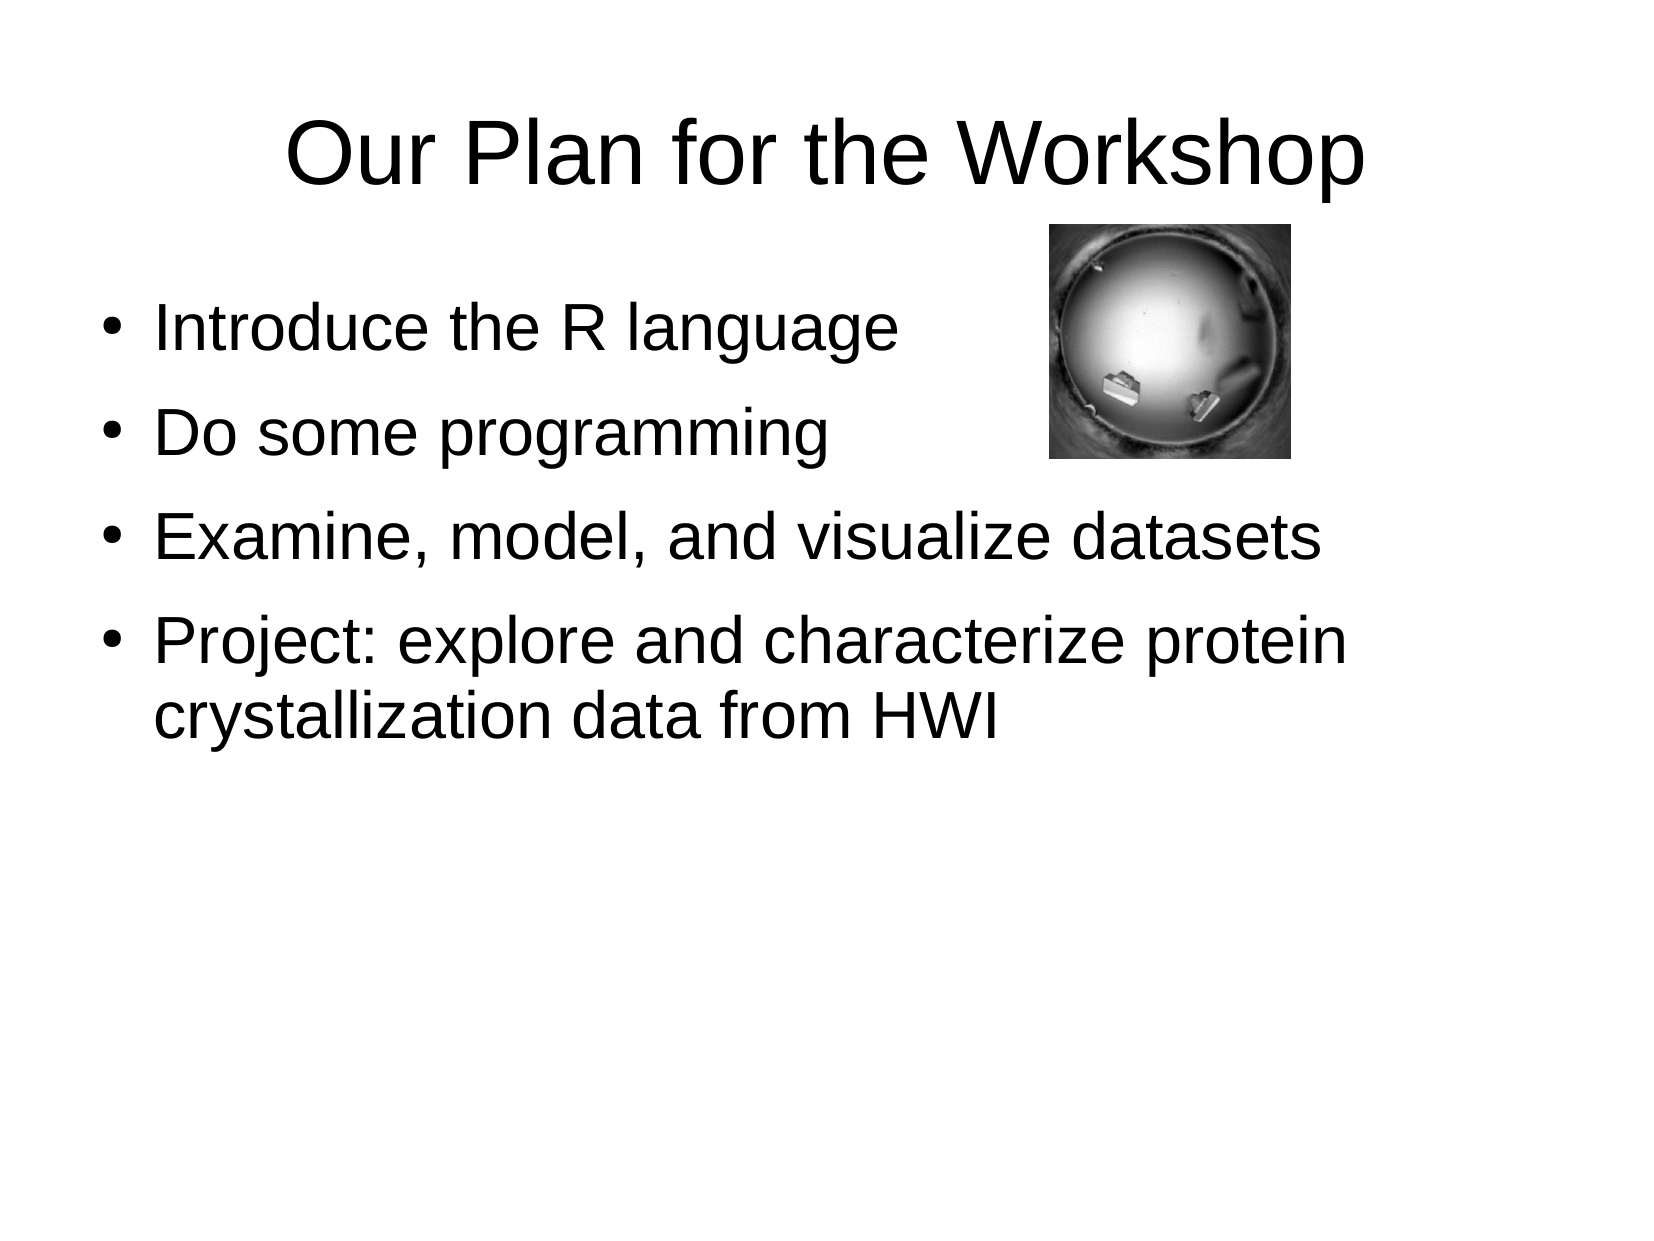

# Our Plan for the Workshop
Introduce the R language
Do some programming
Examine, model, and visualize datasets
Project: explore and characterize protein crystallization data from HWI